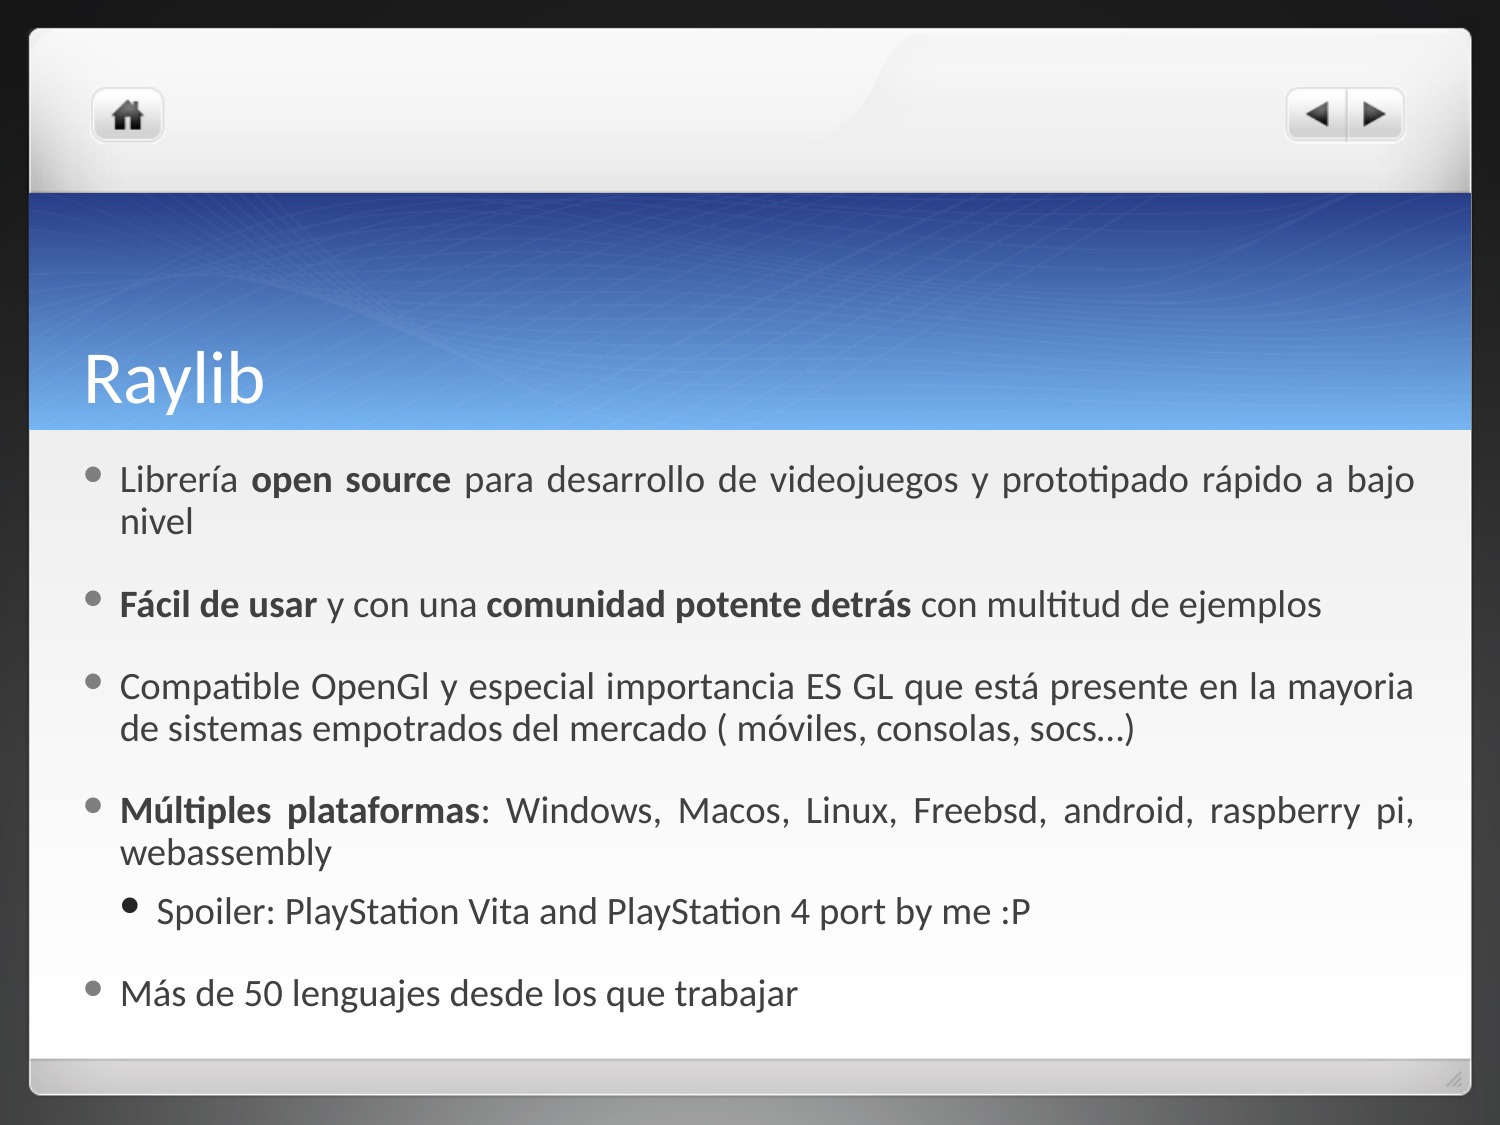

# Raylib
Librería open source para desarrollo de videojuegos y prototipado rápido a bajo nivel
Fácil de usar y con una comunidad potente detrás con multitud de ejemplos
Compatible OpenGl y especial importancia ES GL que está presente en la mayoria de sistemas empotrados del mercado ( móviles, consolas, socs…)
Múltiples plataformas: Windows, Macos, Linux, Freebsd, android, raspberry pi, webassembly
Spoiler: PlayStation Vita and PlayStation 4 port by me :P
Más de 50 lenguajes desde los que trabajar